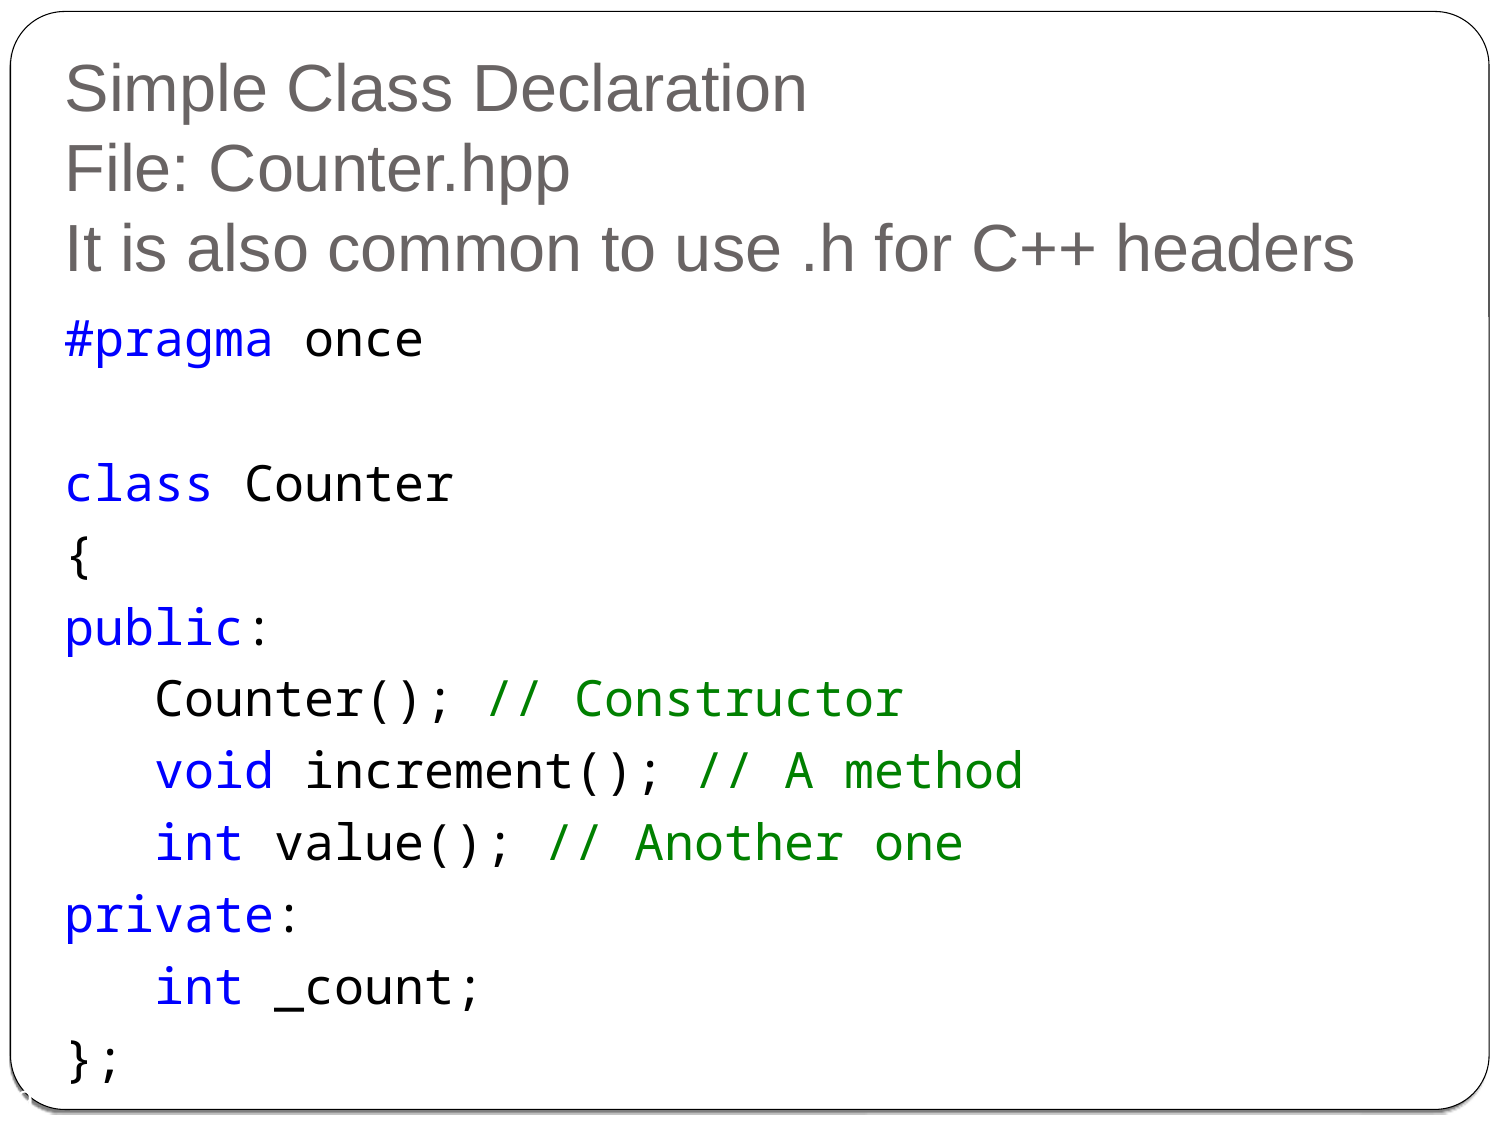

# Simple Class Declaration File: Counter.hpp It is also common to use .h for C++ headers
#pragma once
class Counter
{
public:
   Counter(); // Constructor
 void increment(); // A method
 int value(); // Another one
private:
   int _count;
};